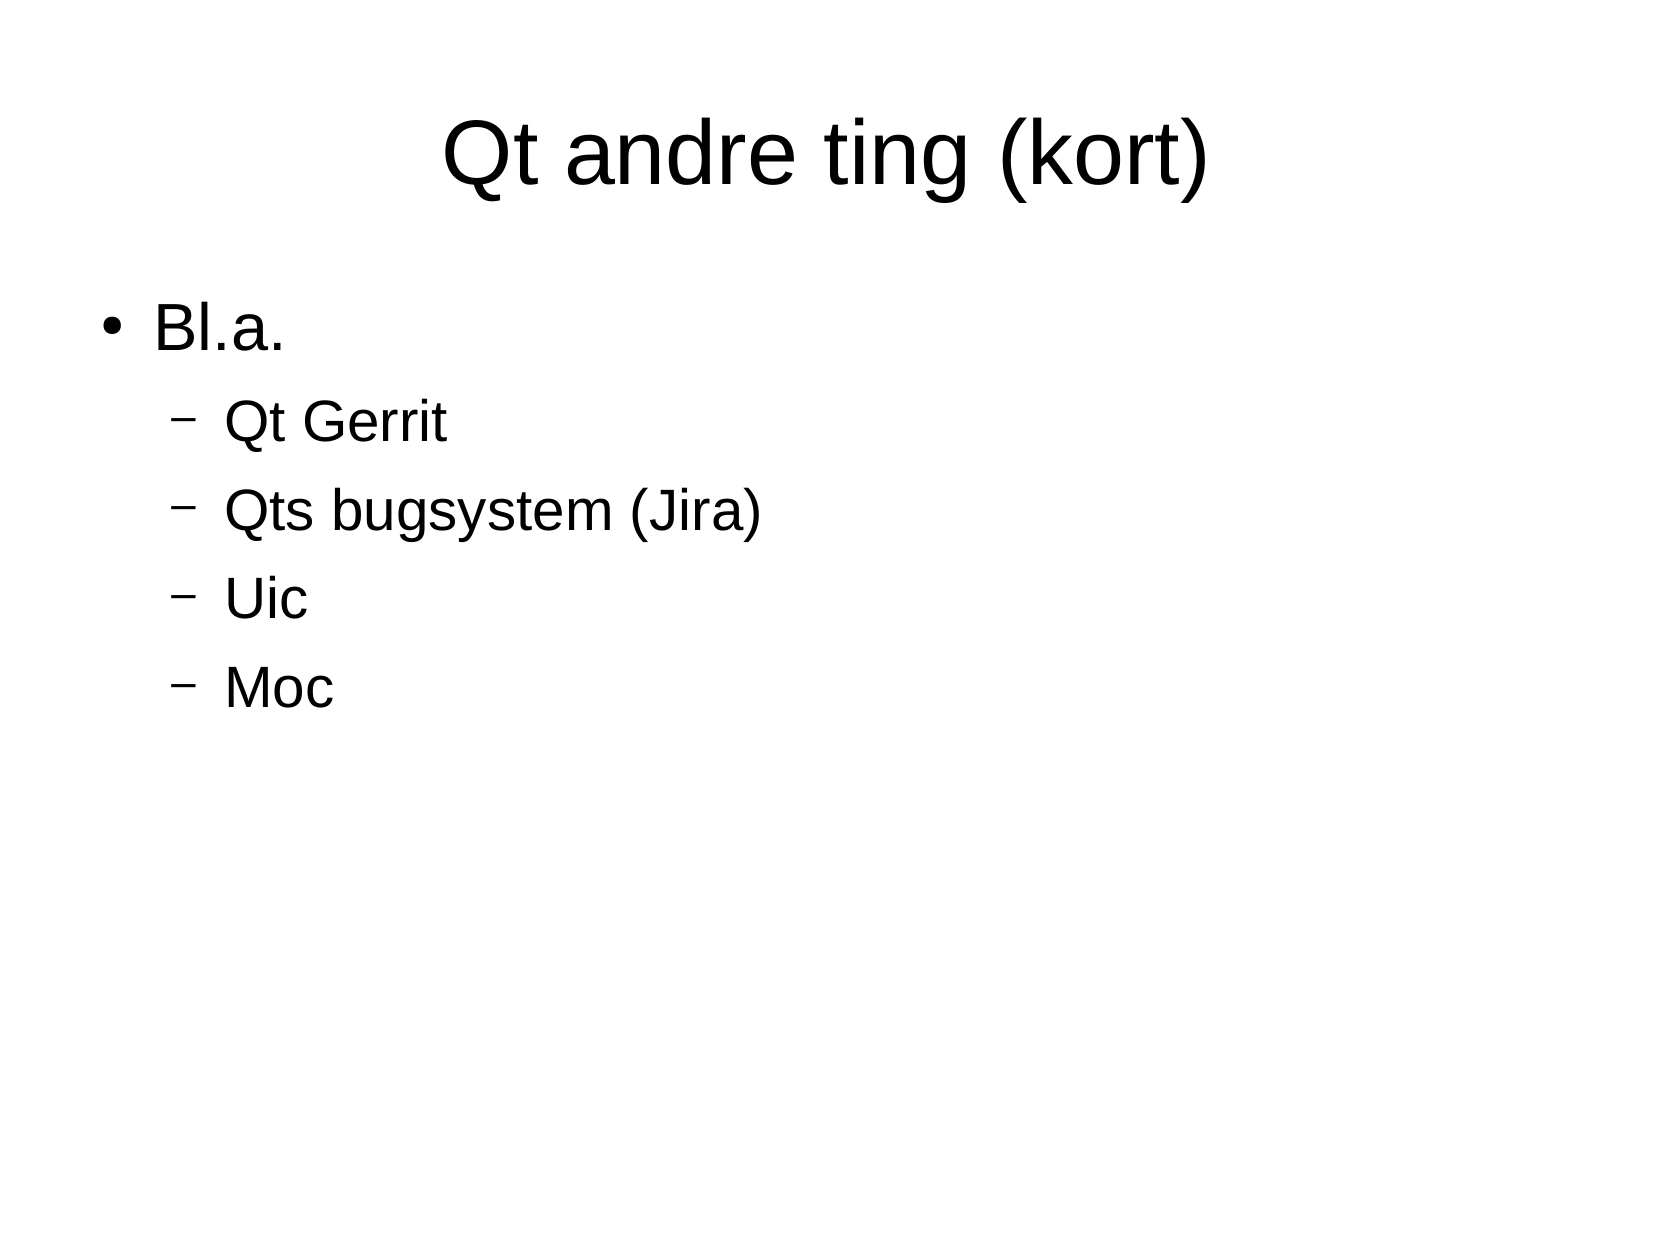

# Qt andre ting (kort)
Bl.a.
Qt Gerrit
Qts bugsystem (Jira)
Uic
Moc